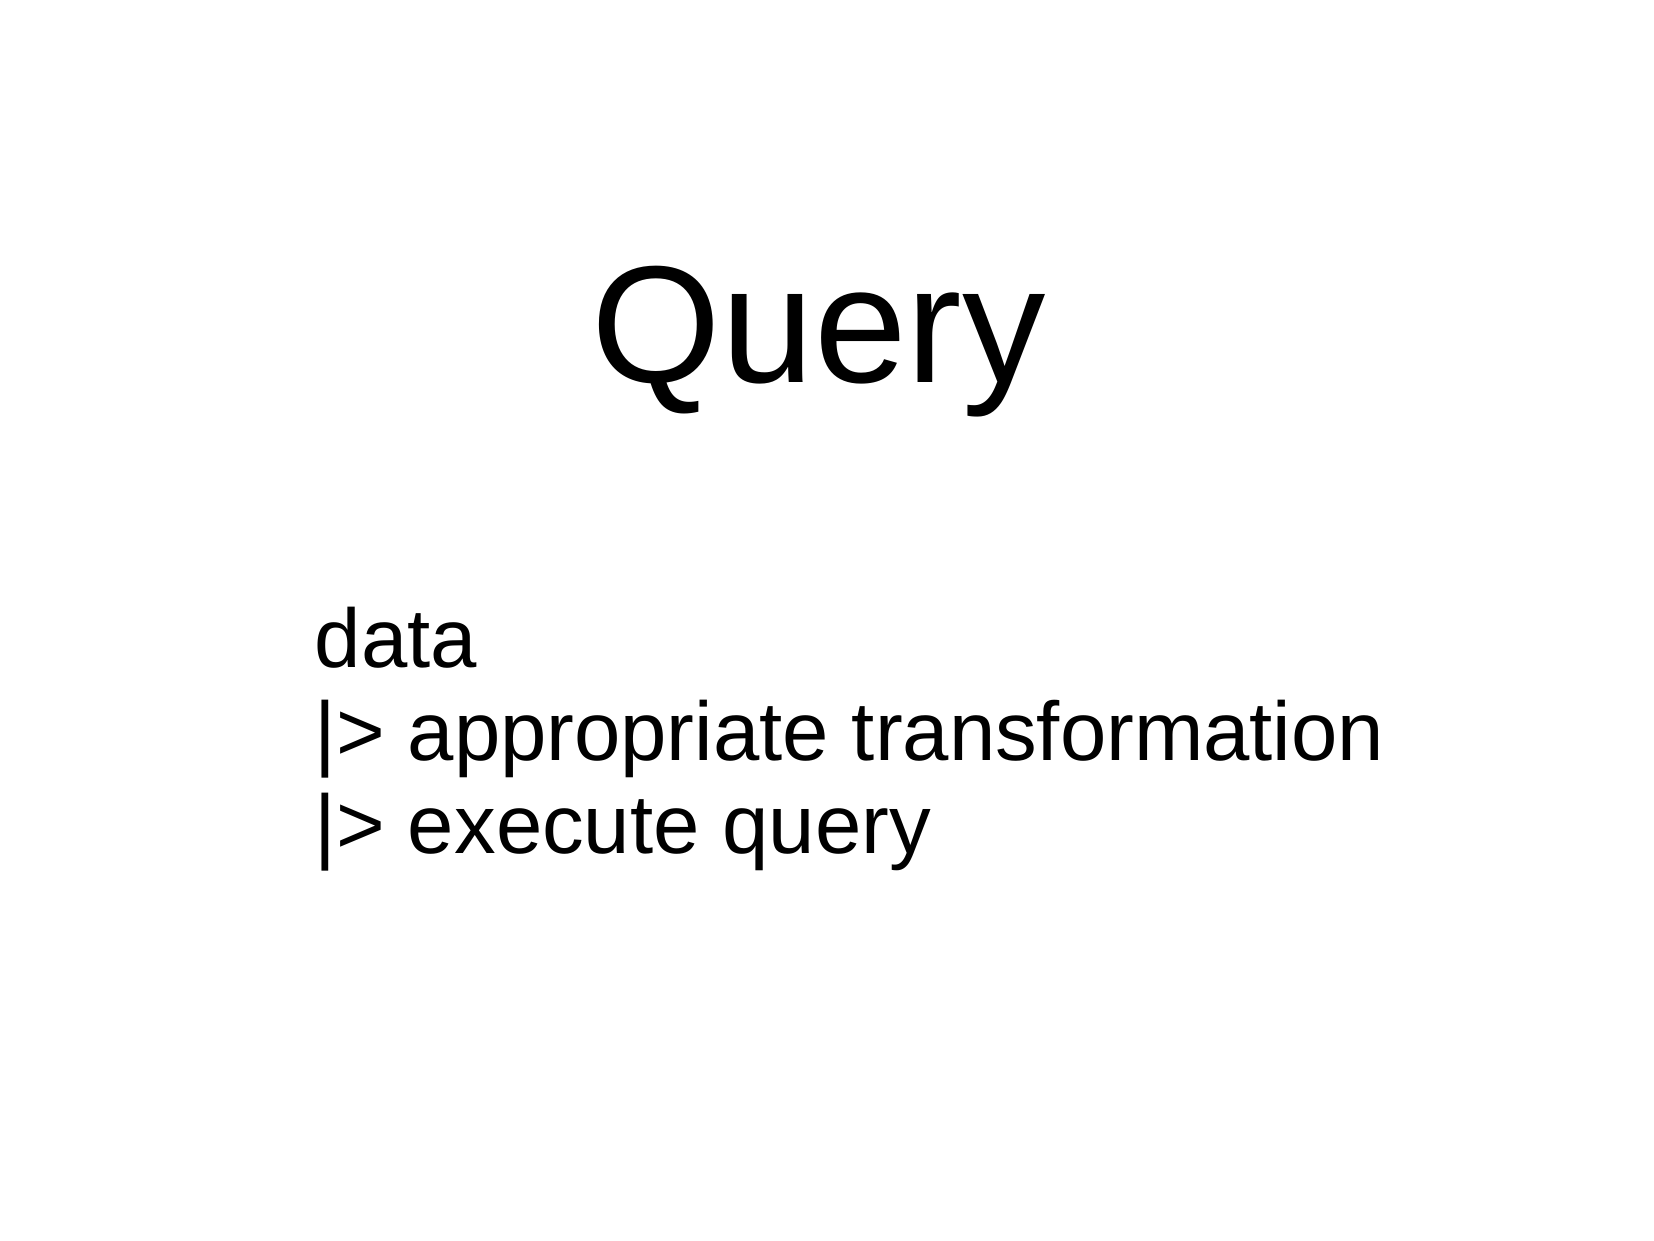

# Query
data
|> appropriate transformation
|> execute query